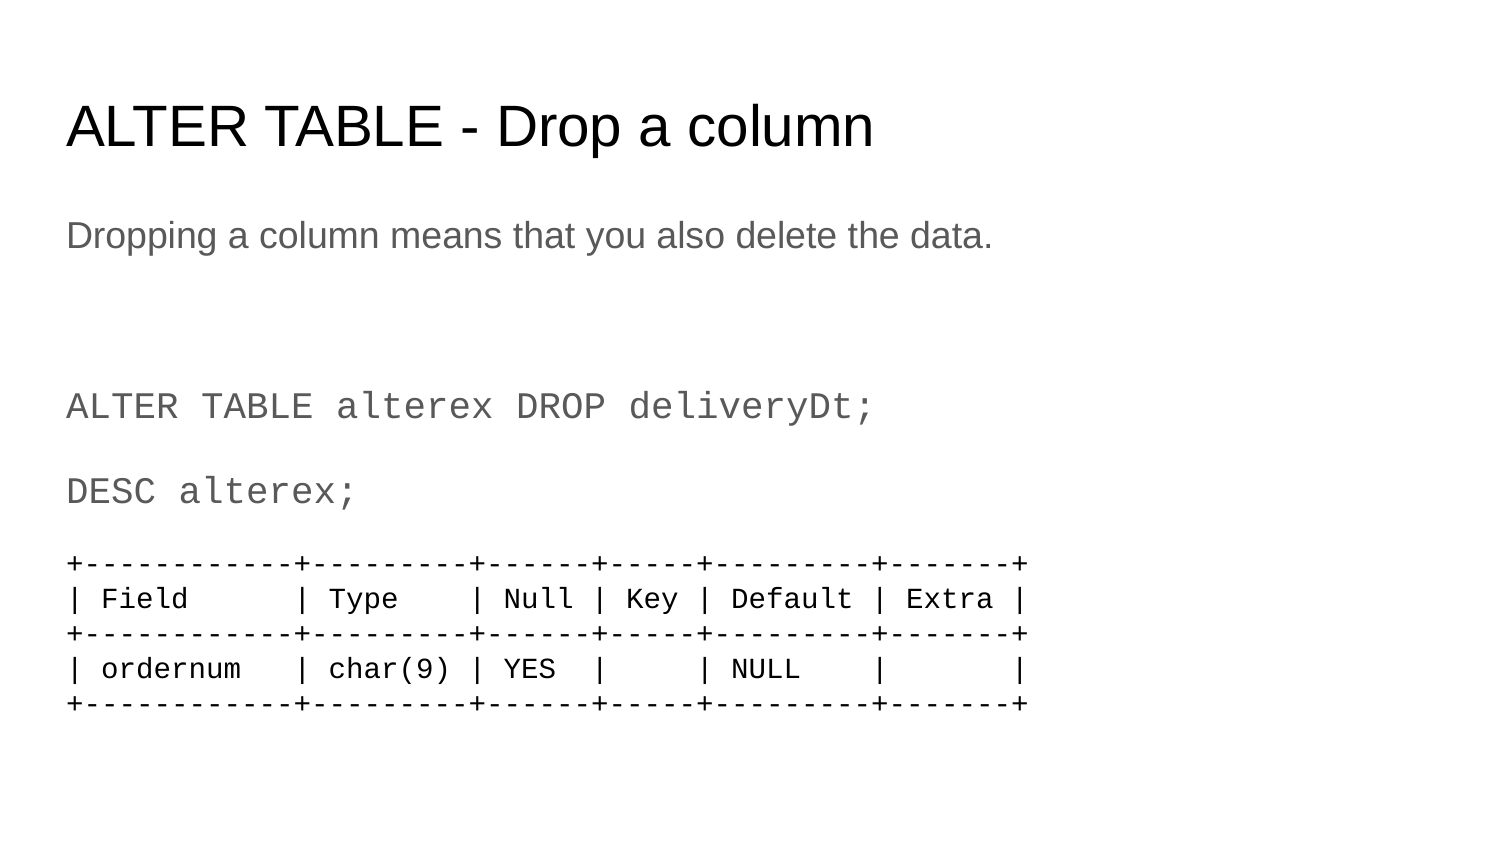

# ALTER TABLE - Drop a column
Dropping a column means that you also delete the data.
ALTER TABLE alterex DROP deliveryDt;
DESC alterex;
+------------+---------+------+-----+---------+-------+
| Field | Type | Null | Key | Default | Extra |
+------------+---------+------+-----+---------+-------+
| ordernum | char(9) | YES | | NULL | |
+------------+---------+------+-----+---------+-------+